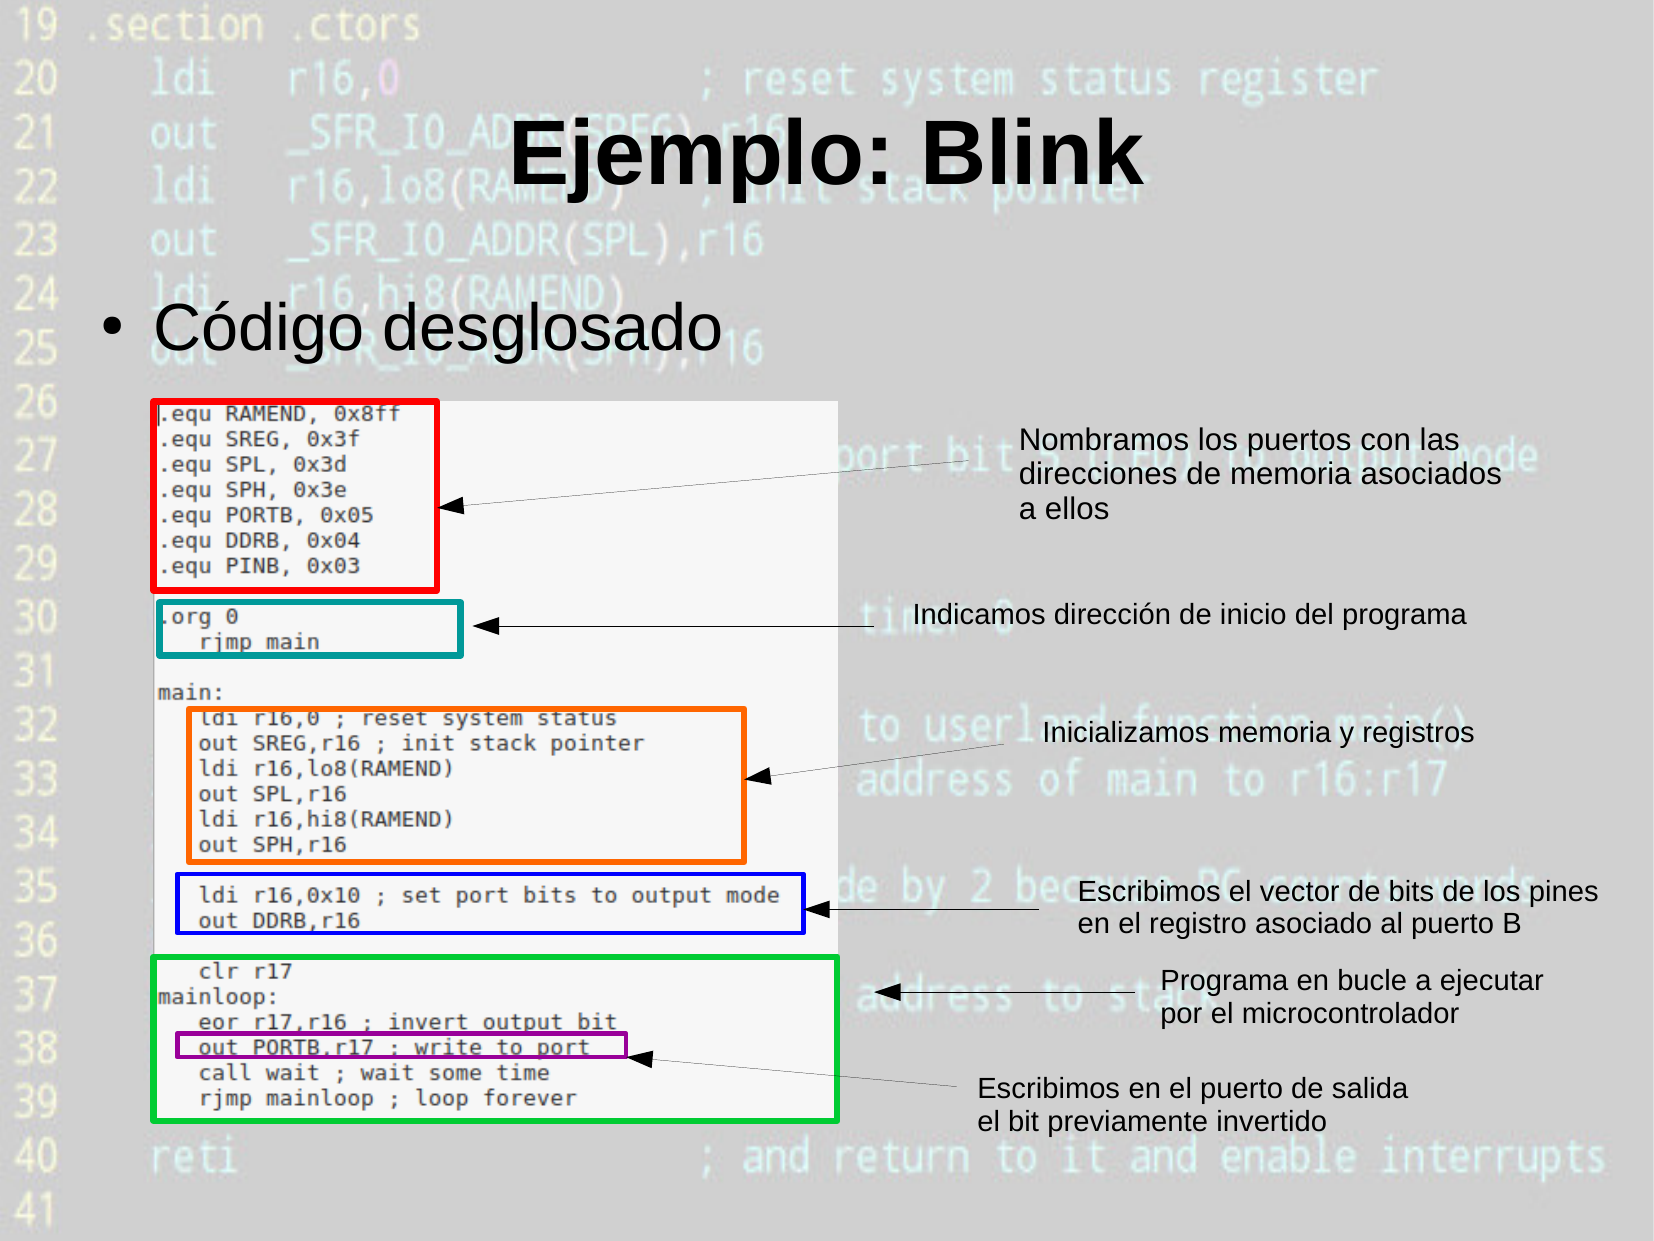

# Ejemplo: Blink
Código desglosado
Nombramos los puertos con las direcciones de memoria asociados a ellos
Indicamos dirección de inicio del programa
Inicializamos memoria y registros
Escribimos el vector de bits de los pines en el registro asociado al puerto B
Programa en bucle a ejecutar por el microcontrolador
Escribimos en el puerto de salida el bit previamente invertido